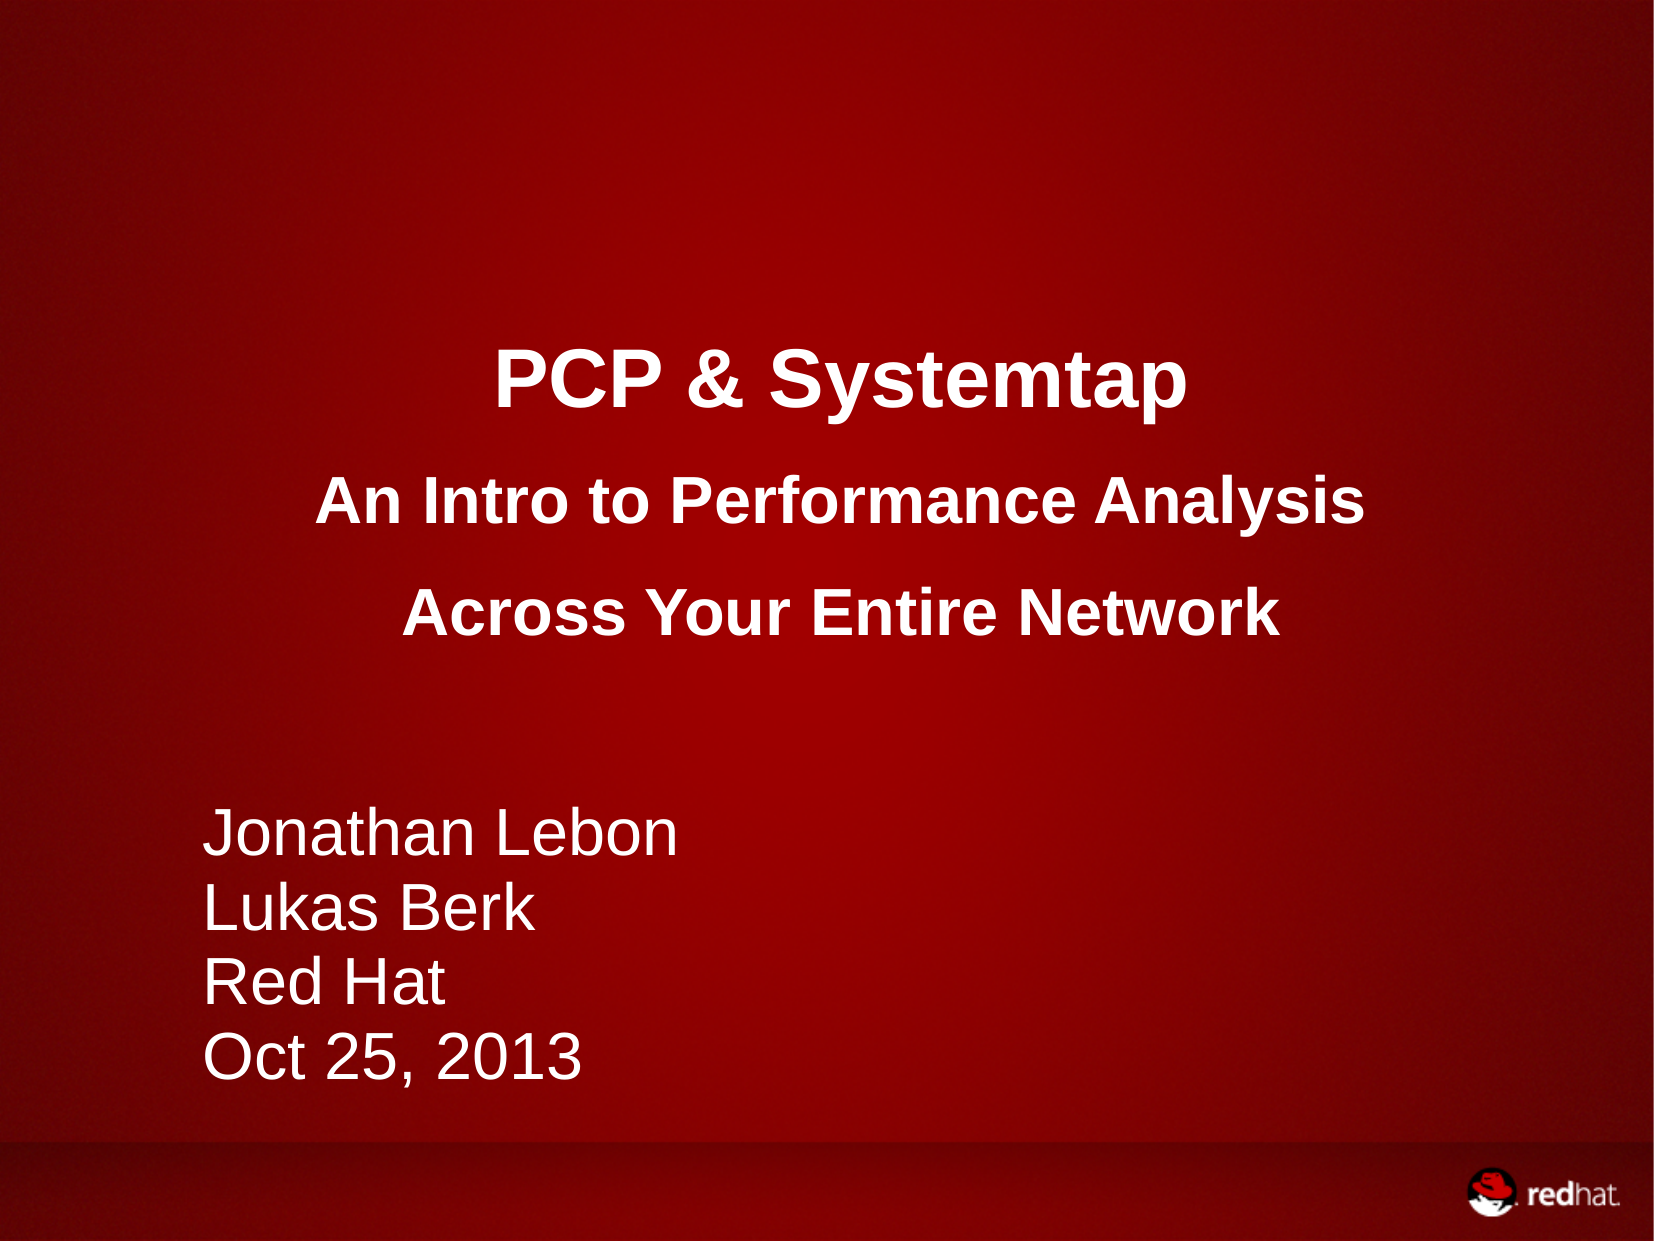

PCP & Systemtap
An Intro to Performance Analysis Across Your Entire Network
Jonathan Lebon
Lukas Berk
Red Hat
Oct 25, 2013